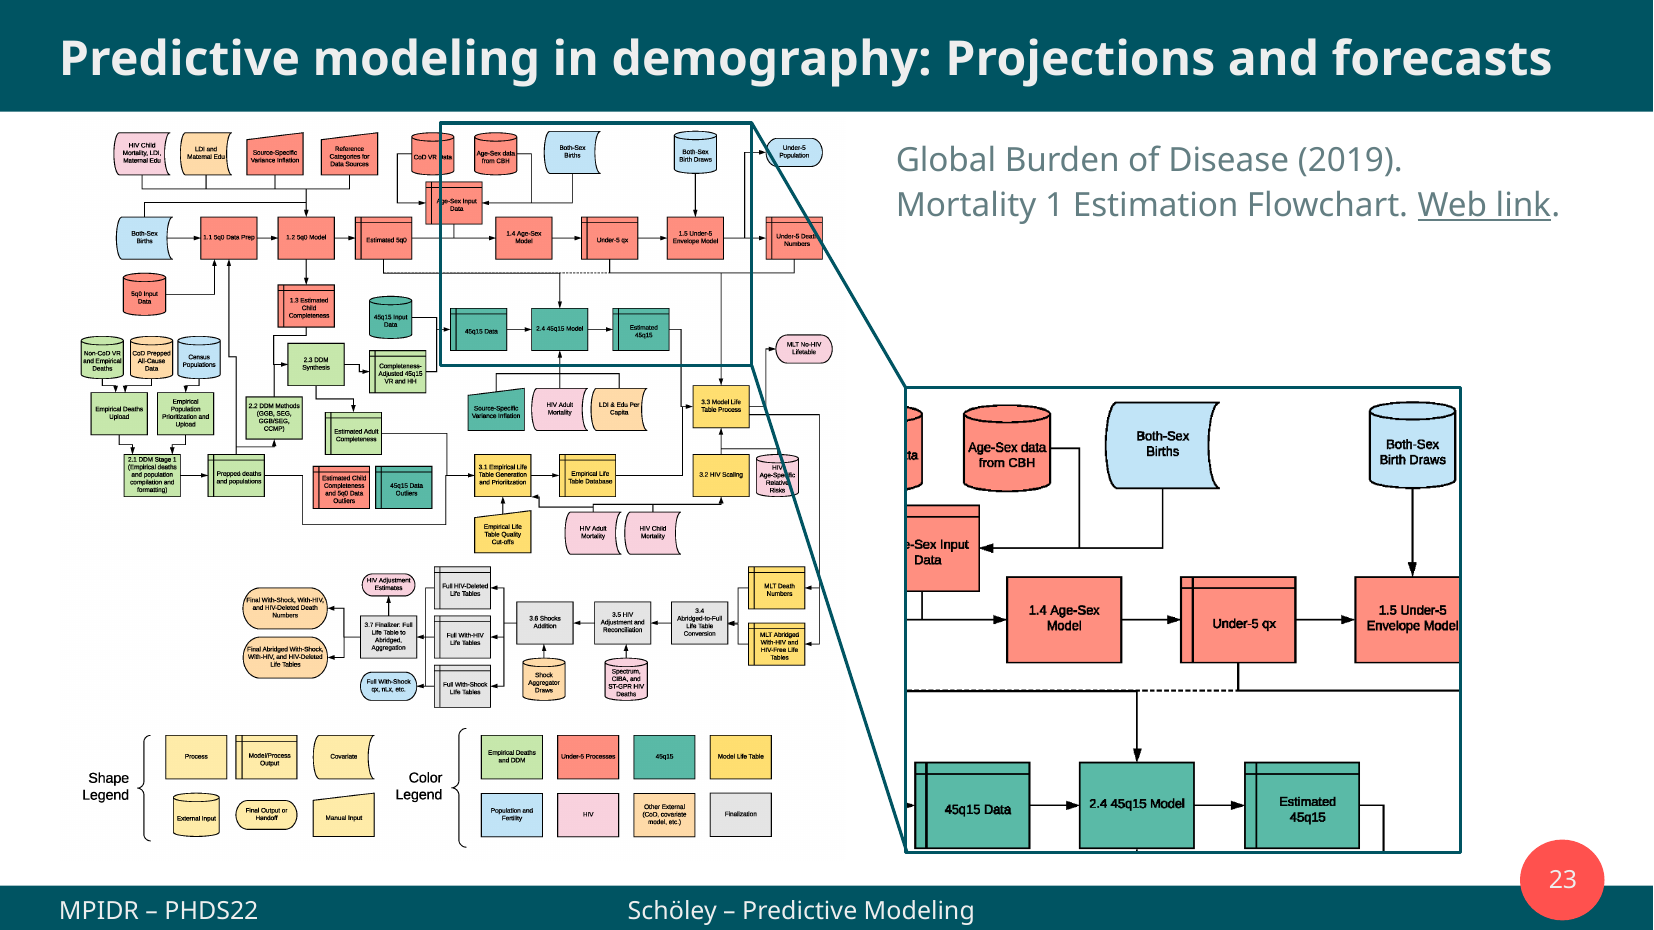

# Predictive modeling in demography: Projections and forecasts
Global Burden of Disease (2019).
Mortality 1 Estimation Flowchart. Web link.
23
MPIDR – PHDS22
Schöley – Predictive Modeling